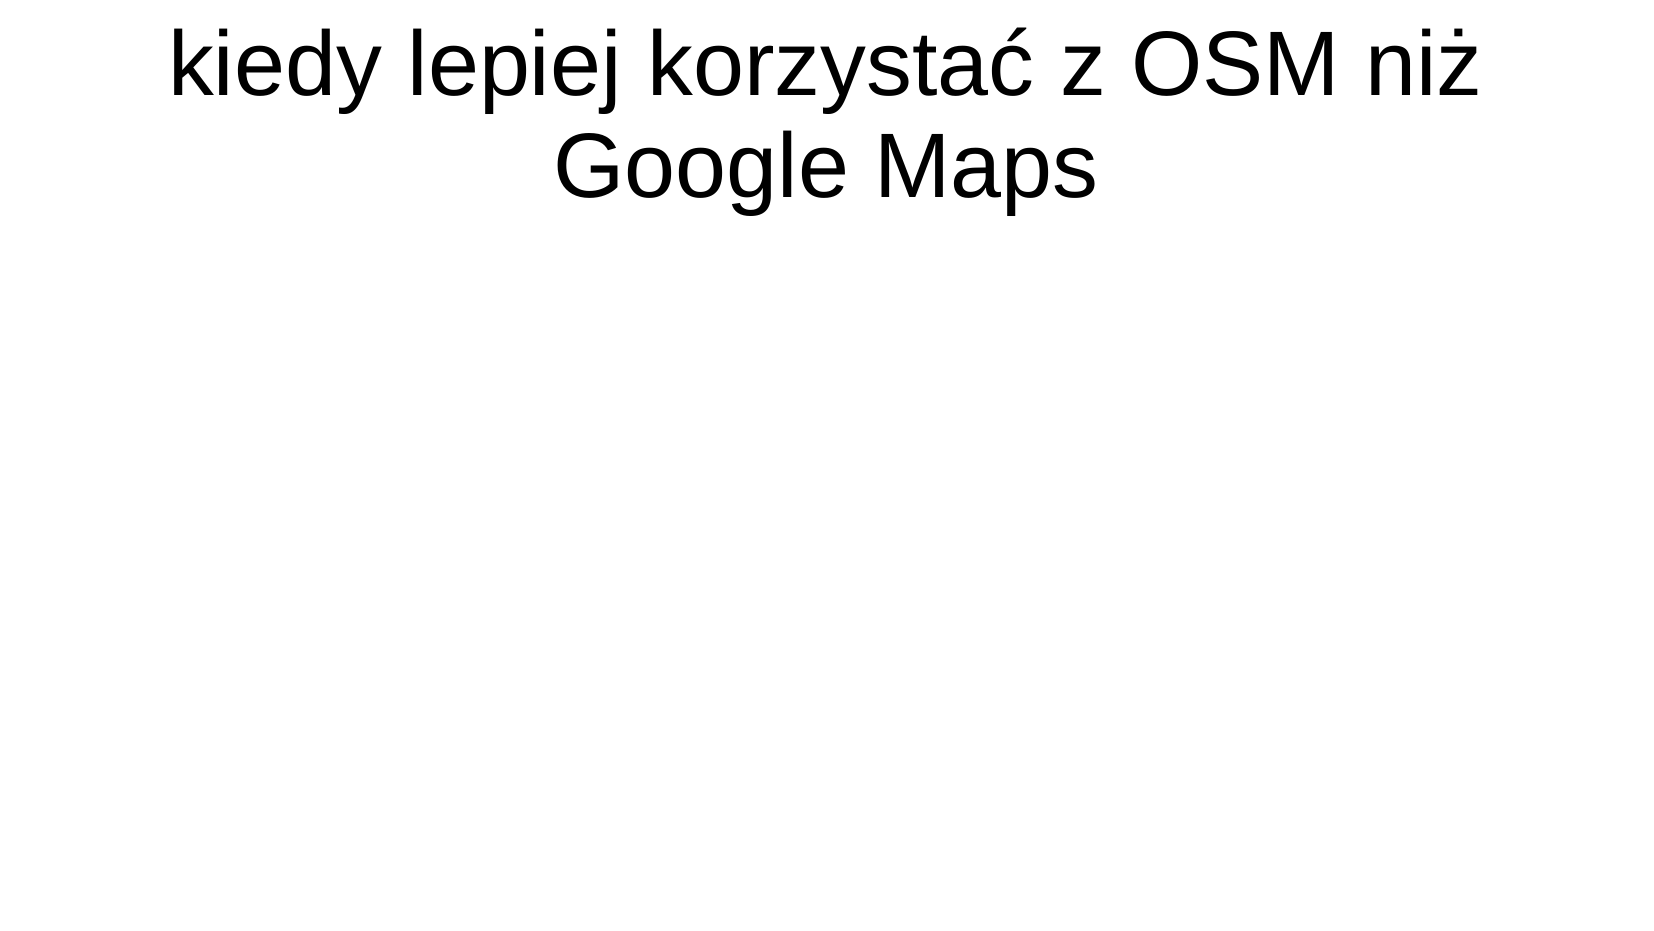

# kiedy lepiej korzystać z OSM niż Google Maps